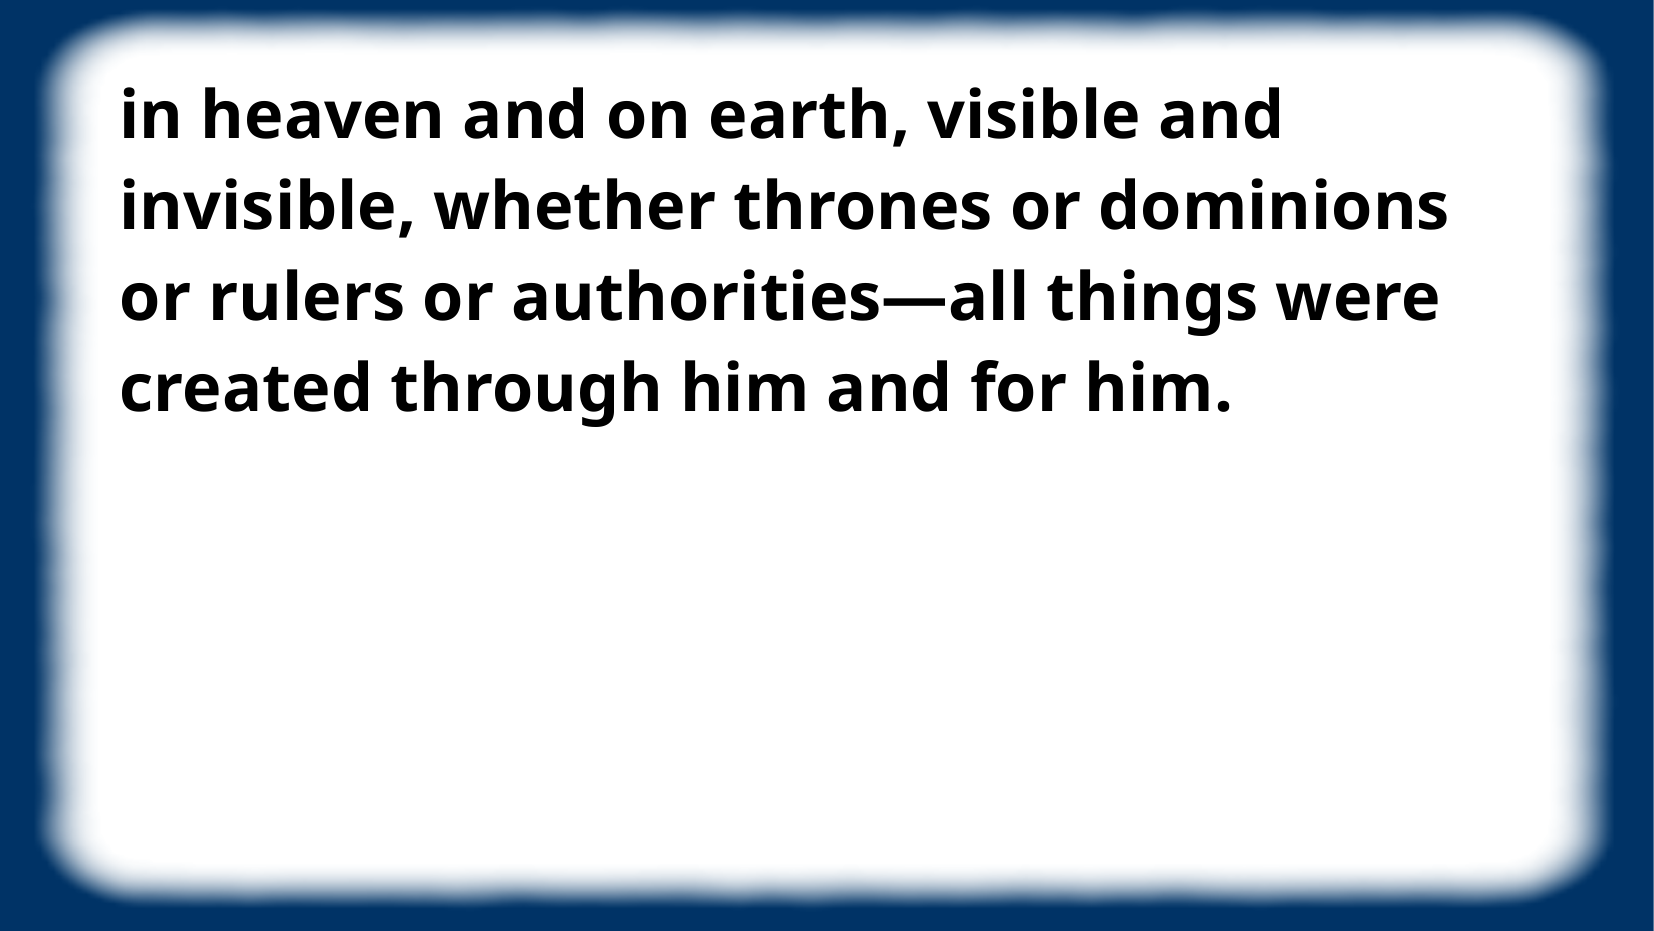

in heaven and on earth, visible and invisible, whether thrones or dominions or rulers or authorities—all things were created through him and for him.